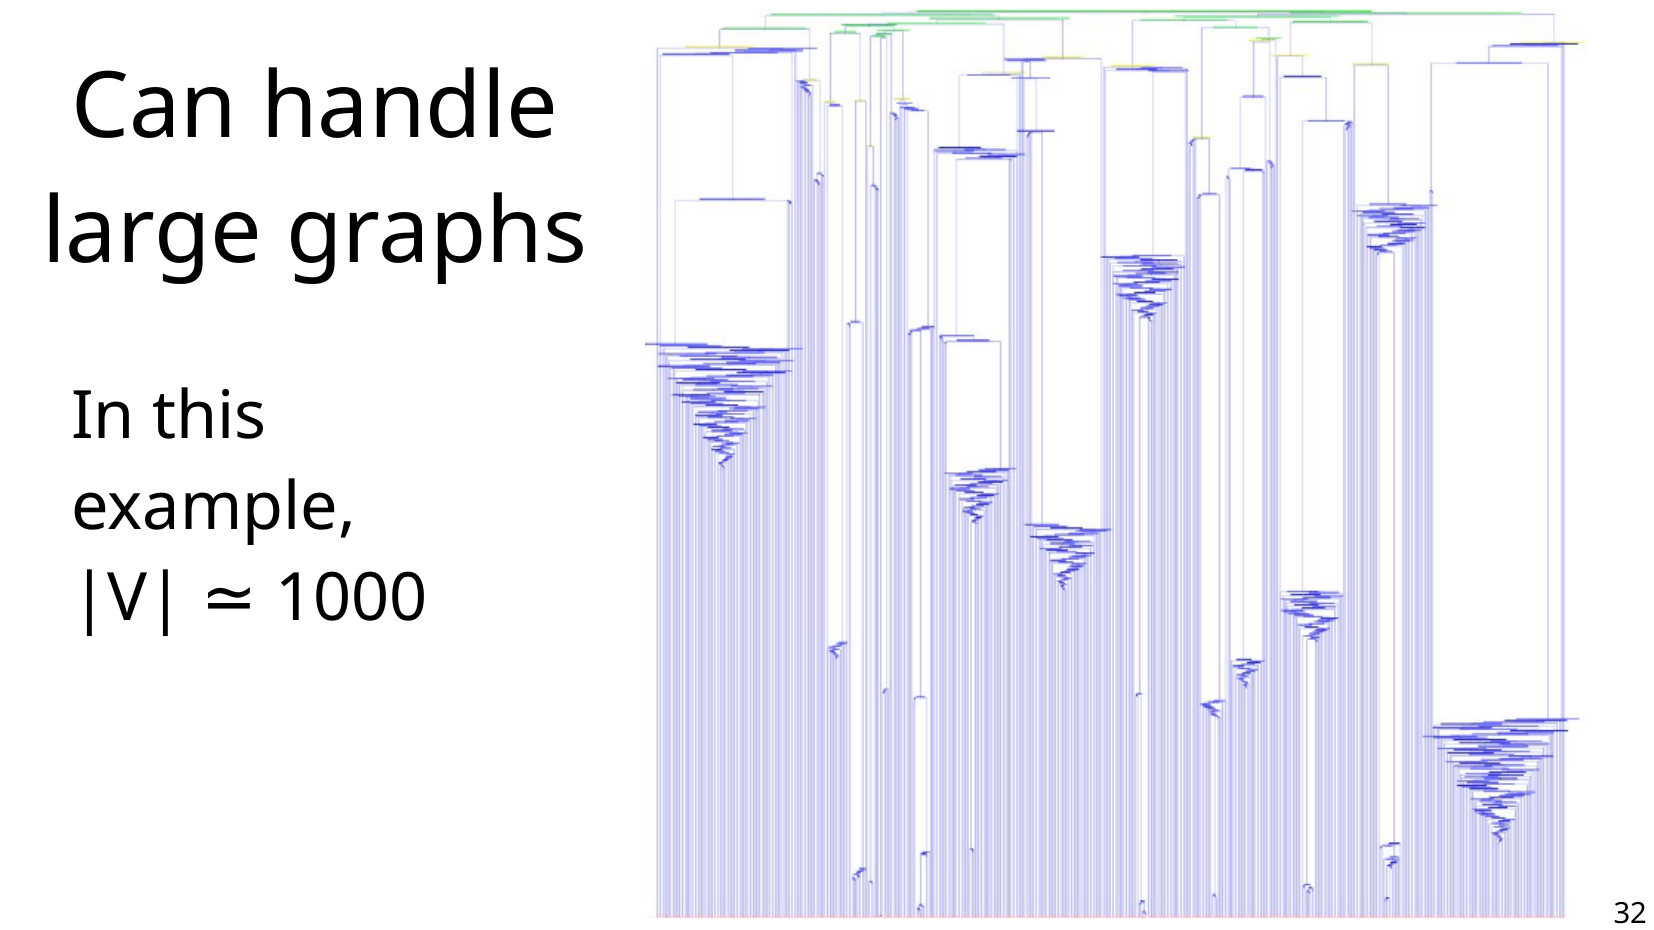

# Can handle large graphs
In this example,
|V| ≃ 1000
32